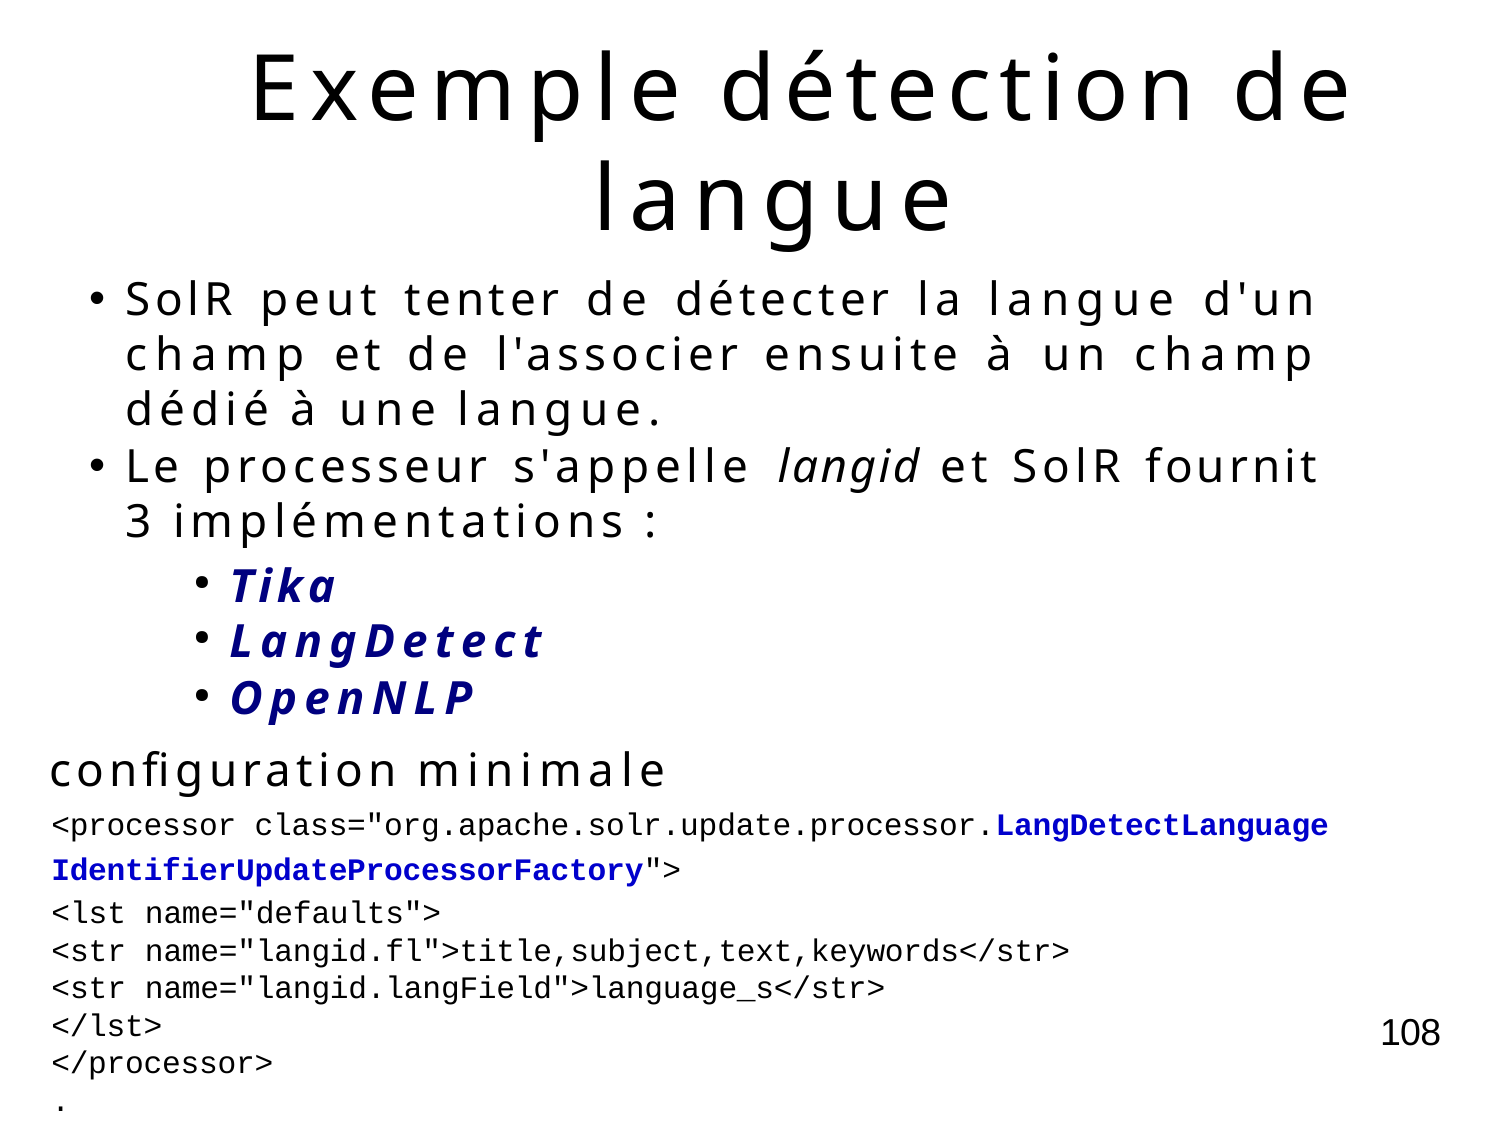

# Exemple détection de langue
SolR peut tenter de détecter la langue d'un champ et de l'associer ensuite à un champ dédié à une langue.
Le processeur s'appelle langid et SolR fournit 3 implémentations :
Tika
LangDetect
OpenNLP
configuration minimale
<processor class="org.apache.solr.update.processor.LangDetectLanguage IdentifierUpdateProcessorFactory">
<lst name="defaults">
<str name="langid.fl">title,subject,text,keywords</str>
<str name="langid.langField">language_s</str>
</lst>
</processor>
.
108